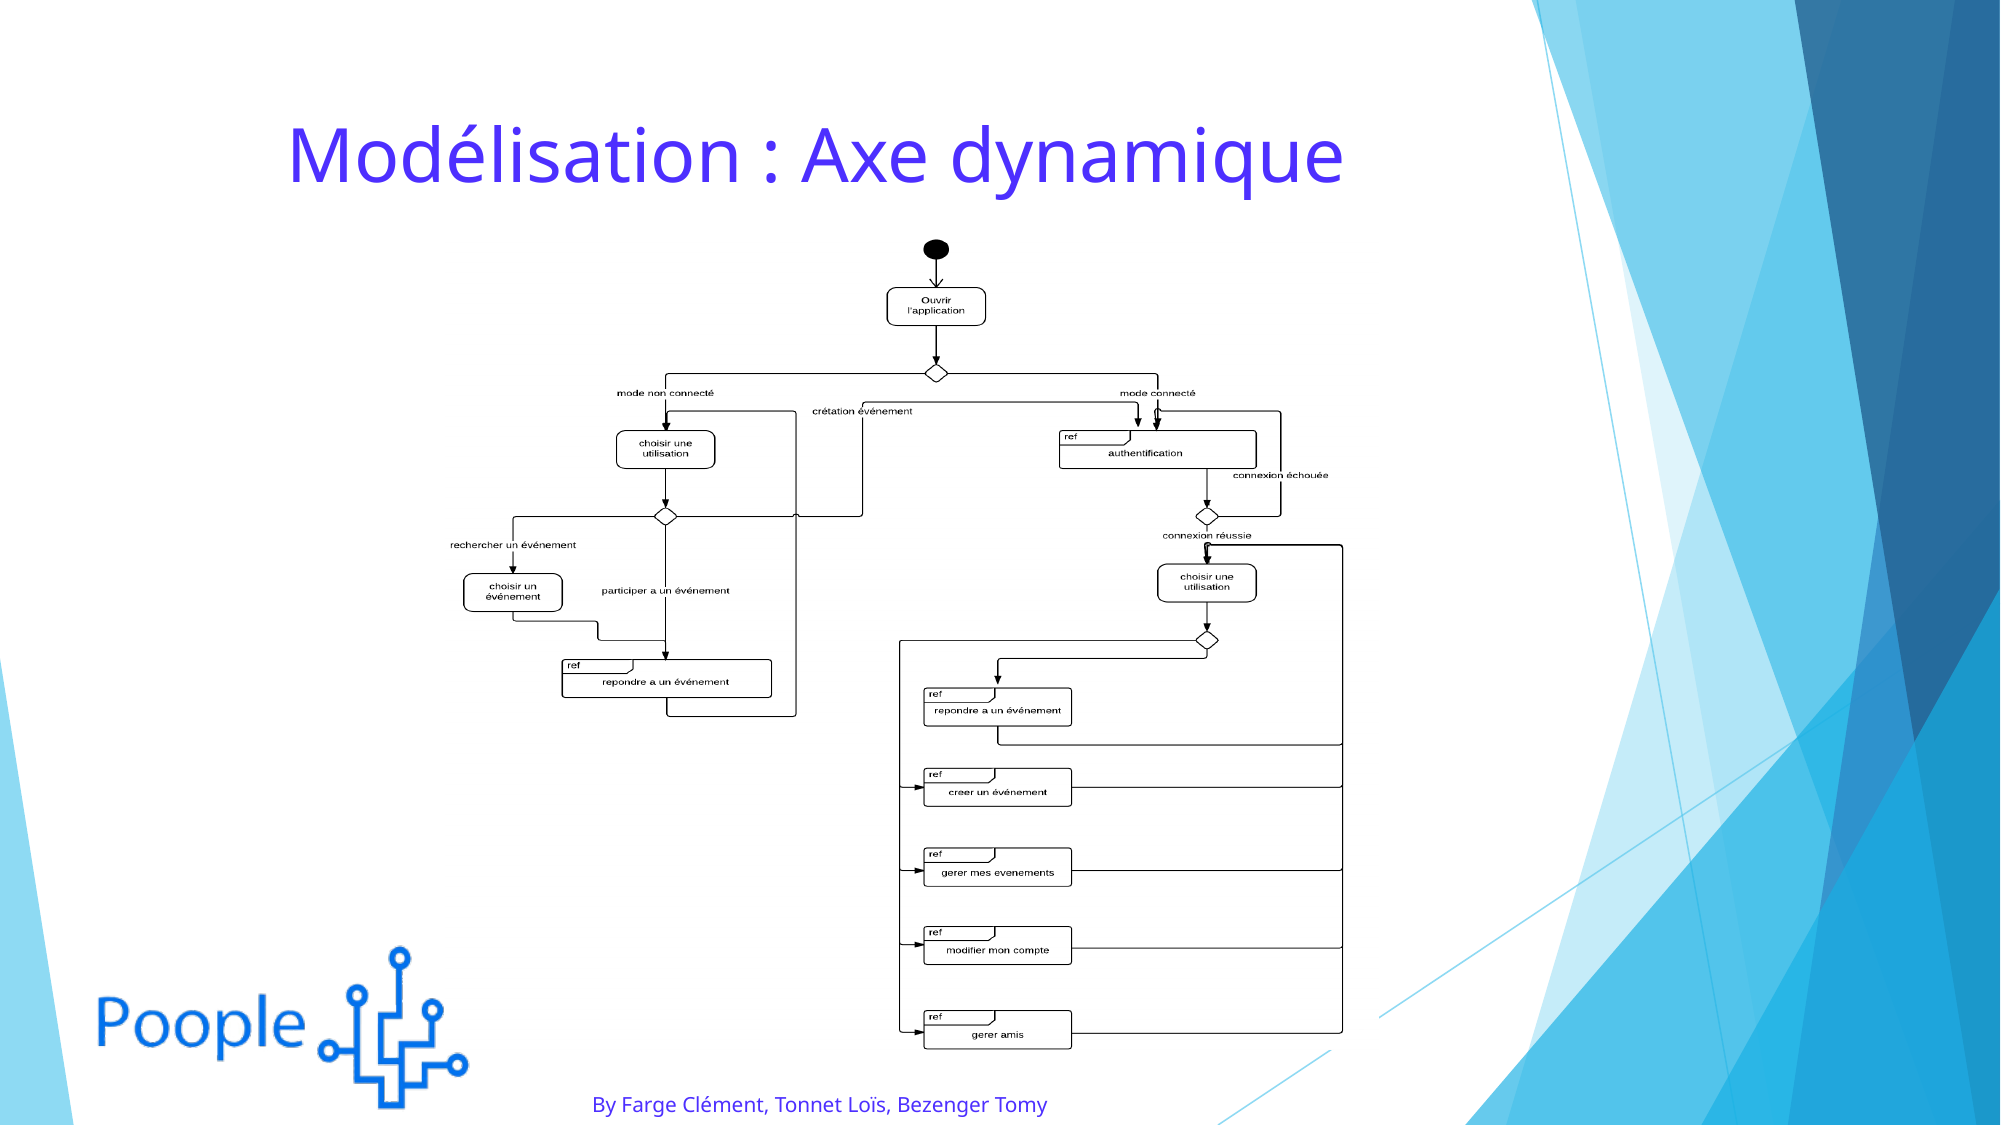

# Modélisation : Axe dynamique
By Farge Clément, Tonnet Loïs, Bezenger Tomy